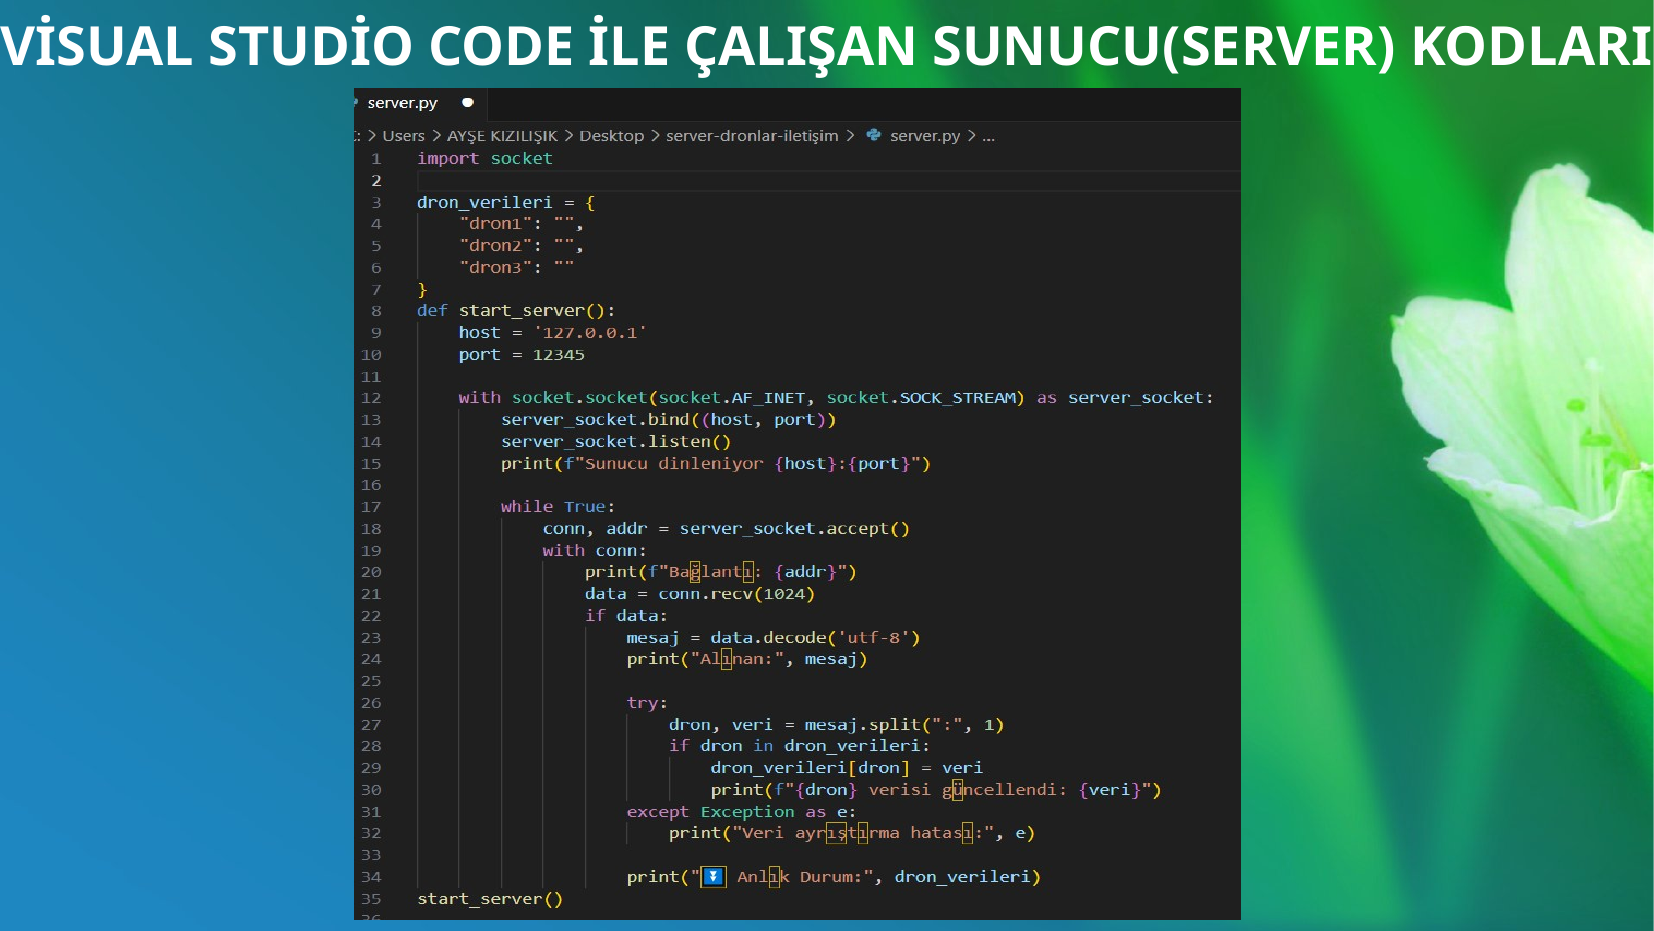

# VİSUAL STUDİO CODE İLE ÇALIŞAN SUNUCU(SERVER) KODLARI